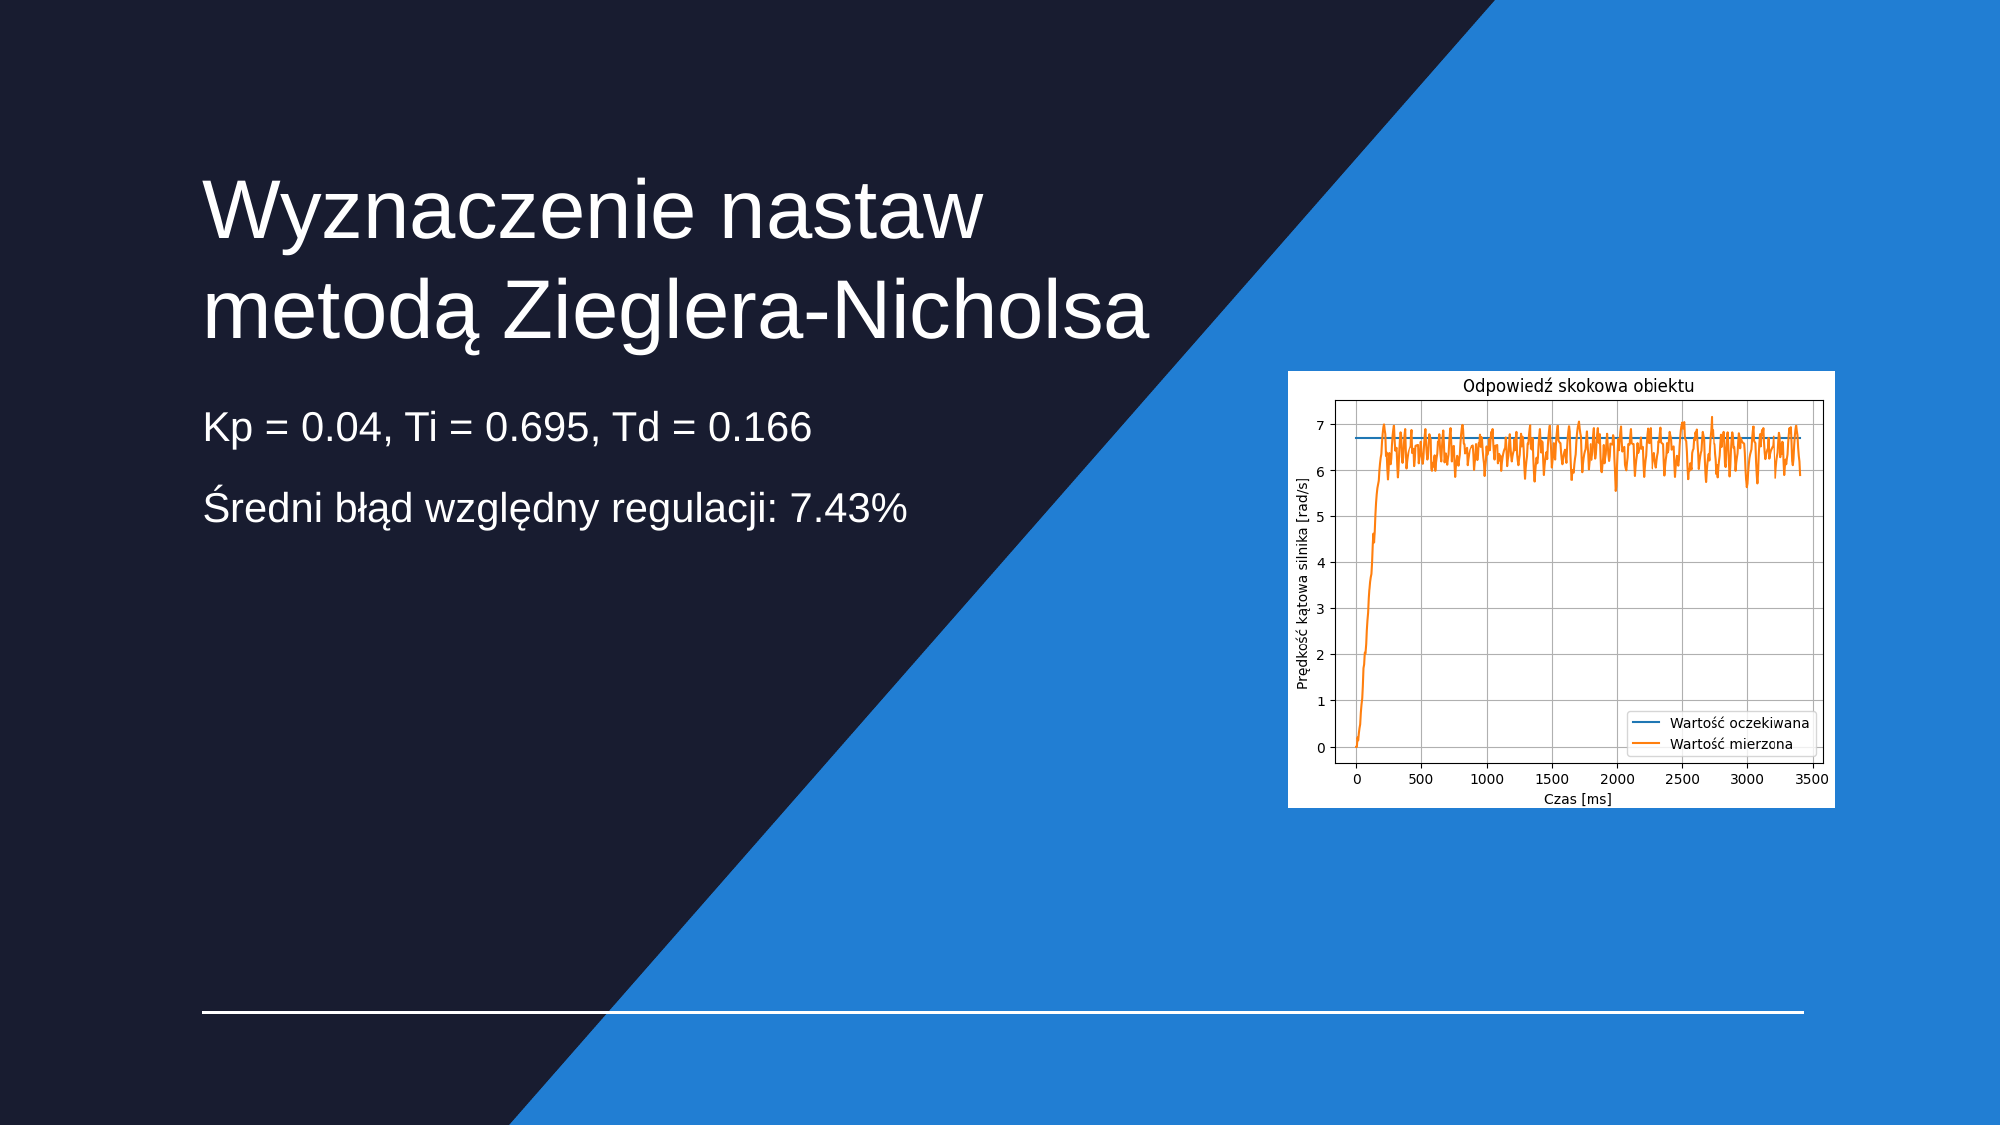

# Wyznaczenie nastaw metodą Zieglera-Nicholsa
Kp = 0.04, Ti = 0.695, Td = 0.166
Średni błąd względny regulacji: 7.43%